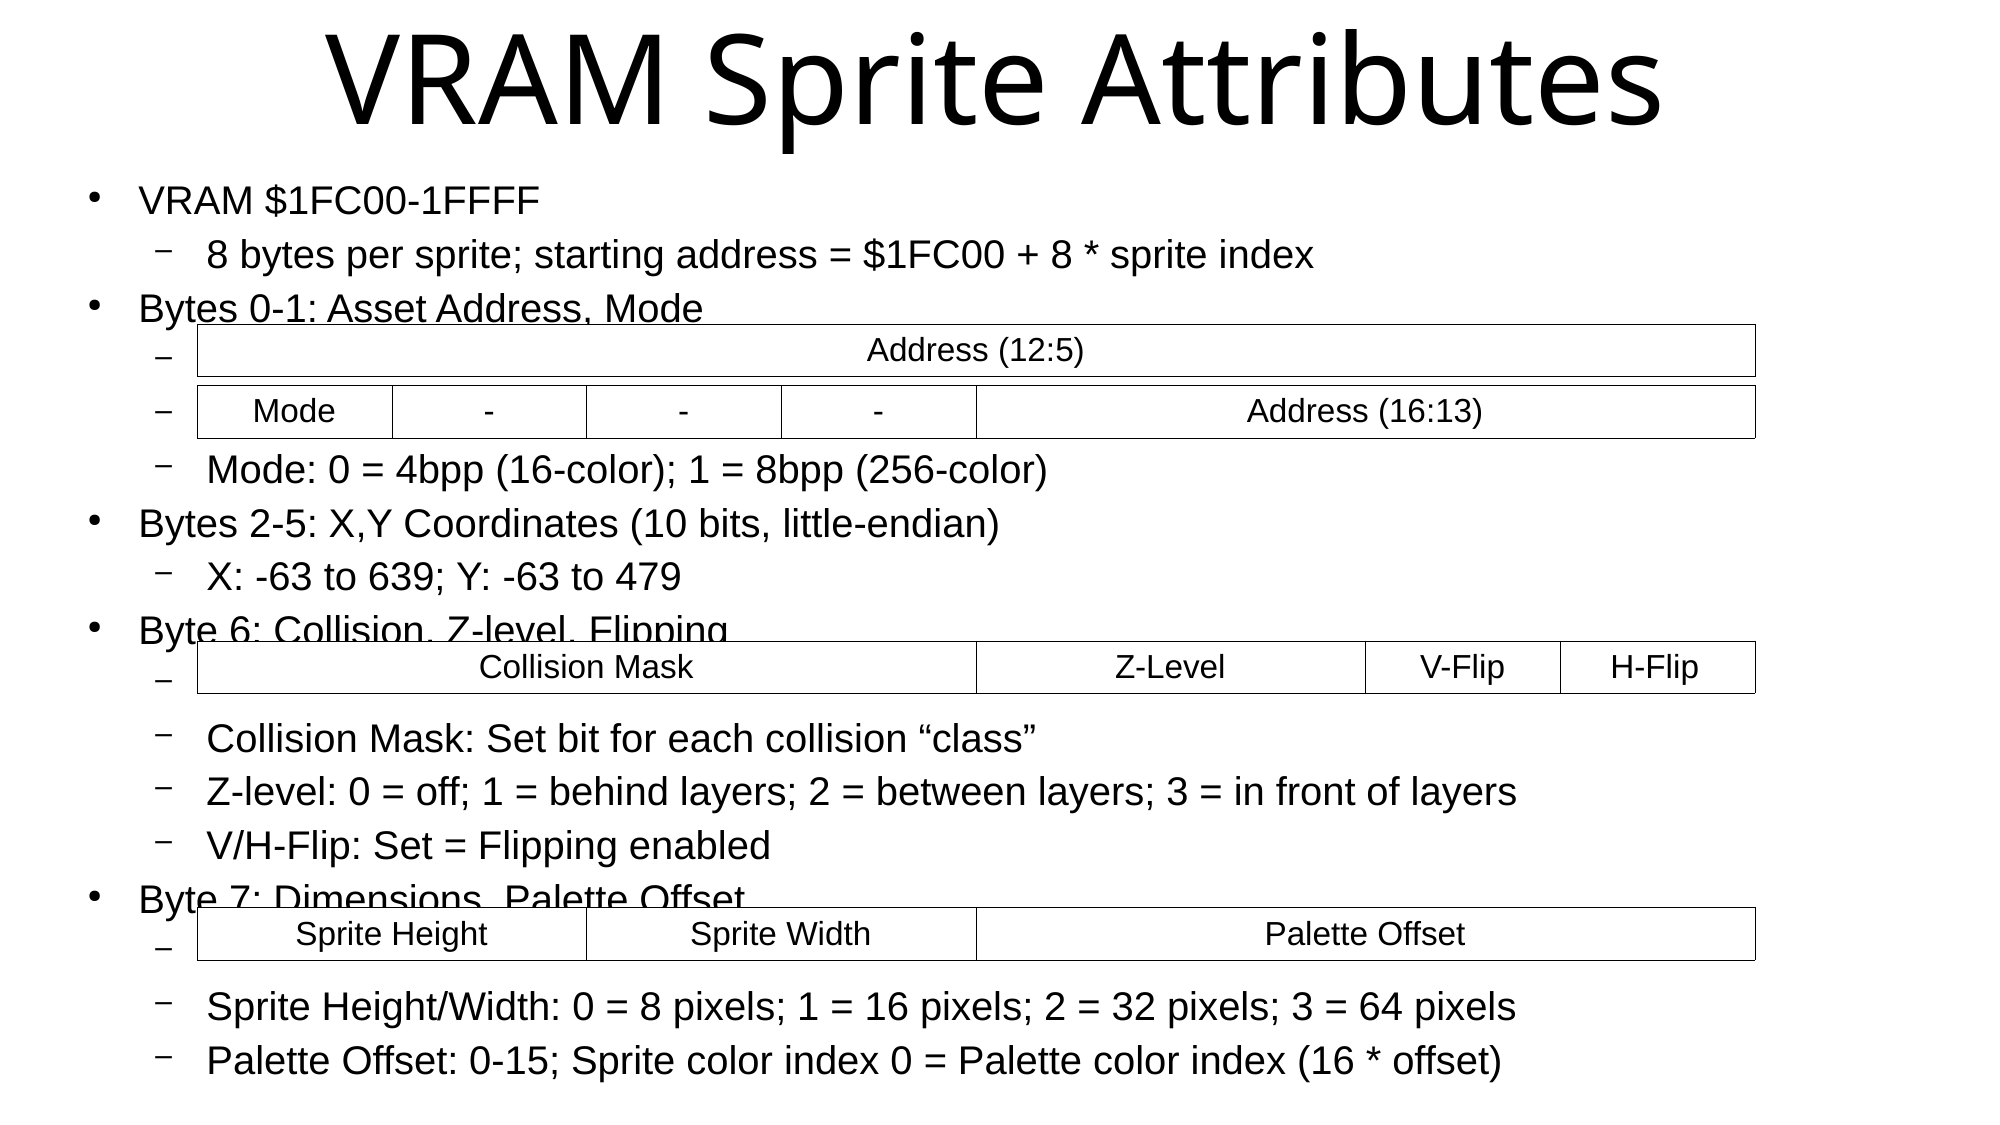

VRAM Sprite Attributes
# VRAM $1FC00-1FFFF
8 bytes per sprite; starting address = $1FC00 + 8 * sprite index
Bytes 0-1: Asset Address, Mode
Mode: 0 = 4bpp (16-color); 1 = 8bpp (256-color)
Bytes 2-5: X,Y Coordinates (10 bits, little-endian)
X: -63 to 639; Y: -63 to 479
Byte 6: Collision, Z-level, Flipping
Collision Mask: Set bit for each collision “class”
Z-level: 0 = off; 1 = behind layers; 2 = between layers; 3 = in front of layers
V/H-Flip: Set = Flipping enabled
Byte 7: Dimensions, Palette Offset
Sprite Height/Width: 0 = 8 pixels; 1 = 16 pixels; 2 = 32 pixels; 3 = 64 pixels
Palette Offset: 0-15; Sprite color index 0 = Palette color index (16 * offset)
| Address (12:5) |
| --- |
| Mode | - | - | - | Address (16:13) |
| --- | --- | --- | --- | --- |
| Collision Mask | Z-Level | V-Flip | H-Flip |
| --- | --- | --- | --- |
| Sprite Height | Sprite Width | Palette Offset |
| --- | --- | --- |